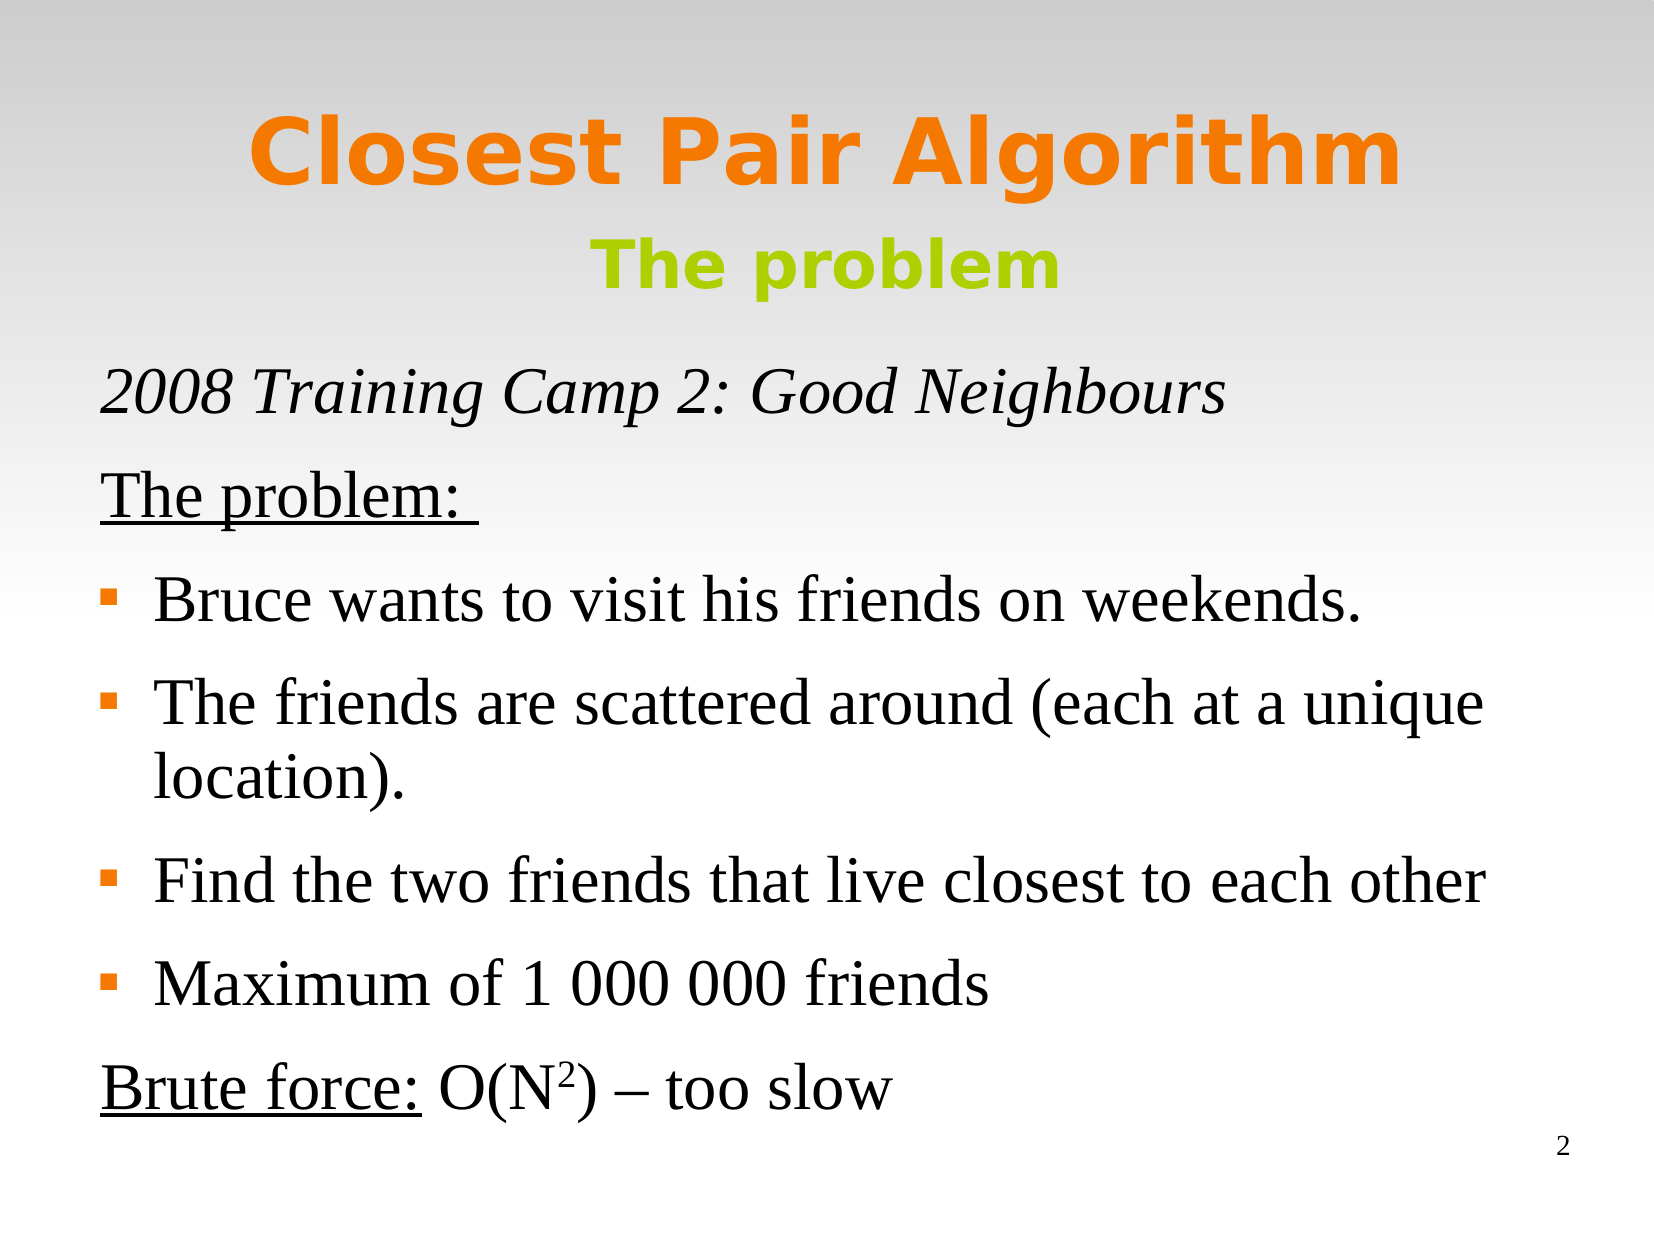

# Closest Pair Algorithm
The problem
2008 Training Camp 2: Good Neighbours
The problem:
Bruce wants to visit his friends on weekends.
The friends are scattered around (each at a unique location).
Find the two friends that live closest to each other
Maximum of 1 000 000 friends
Brute force: O(N2) – too slow
2